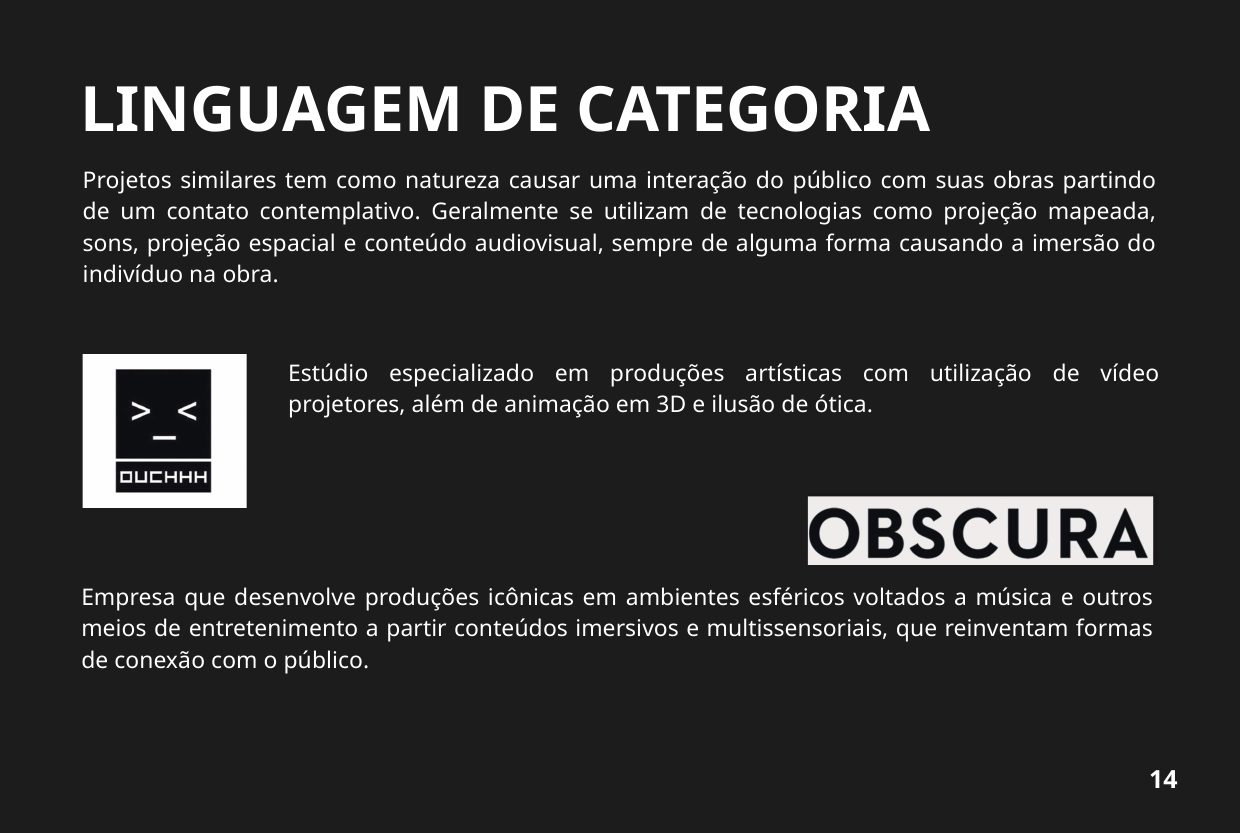

LINGUAGEM DE CATEGORIA
# Projetos similares tem como natureza causar uma interação do público com suas obras partindo de um contato contemplativo. Geralmente se utilizam de tecnologias como projeção mapeada, sons, projeção espacial e conteúdo audiovisual, sempre de alguma forma causando a imersão do indivíduo na obra.
Estúdio especializado em produções artísticas com utilização de vídeo projetores, além de animação em 3D e ilusão de ótica.
Empresa que desenvolve produções icônicas em ambientes esféricos voltados a música e outros meios de entretenimento a partir conteúdos imersivos e multissensoriais, que reinventam formas de conexão com o público.
14